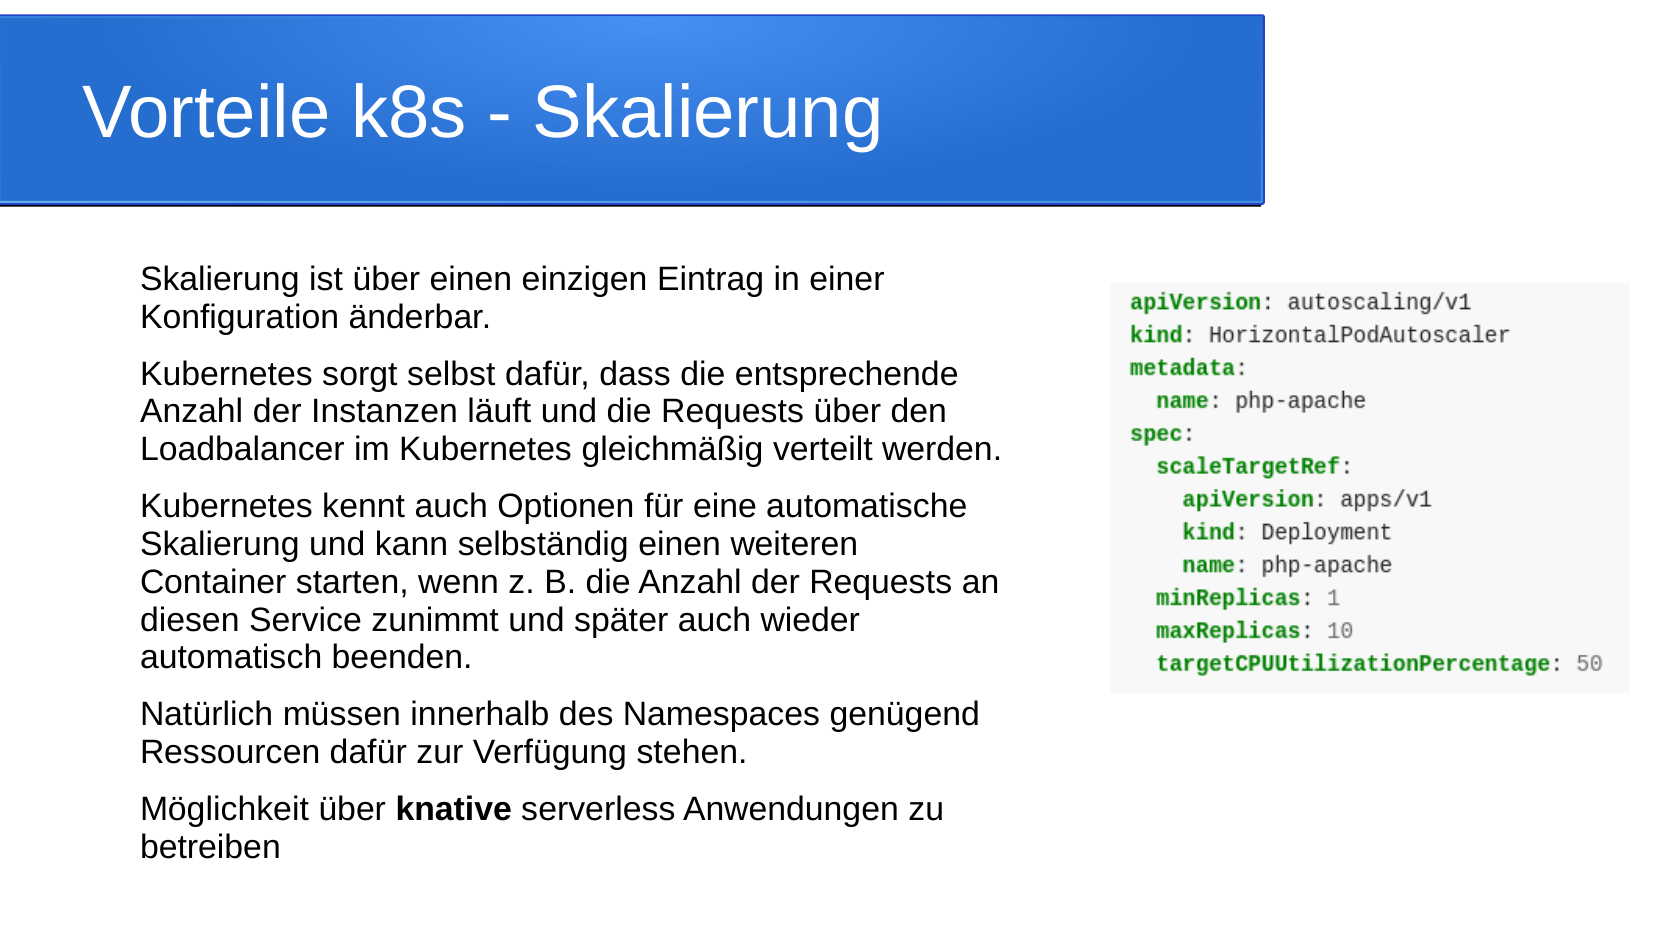

# Vorteile k8s - Skalierung
Skalierung ist über einen einzigen Eintrag in einer Konfiguration änderbar.
Kubernetes sorgt selbst dafür, dass die entsprechende Anzahl der Instanzen läuft und die Requests über den Loadbalancer im Kubernetes gleichmäßig verteilt werden.
Kubernetes kennt auch Optionen für eine automatische Skalierung und kann selbständig einen weiteren Container starten, wenn z. B. die Anzahl der Requests an diesen Service zunimmt und später auch wieder automatisch beenden.
Natürlich müssen innerhalb des Namespaces genügend Ressourcen dafür zur Verfügung stehen.
Möglichkeit über knative serverless Anwendungen zu betreiben